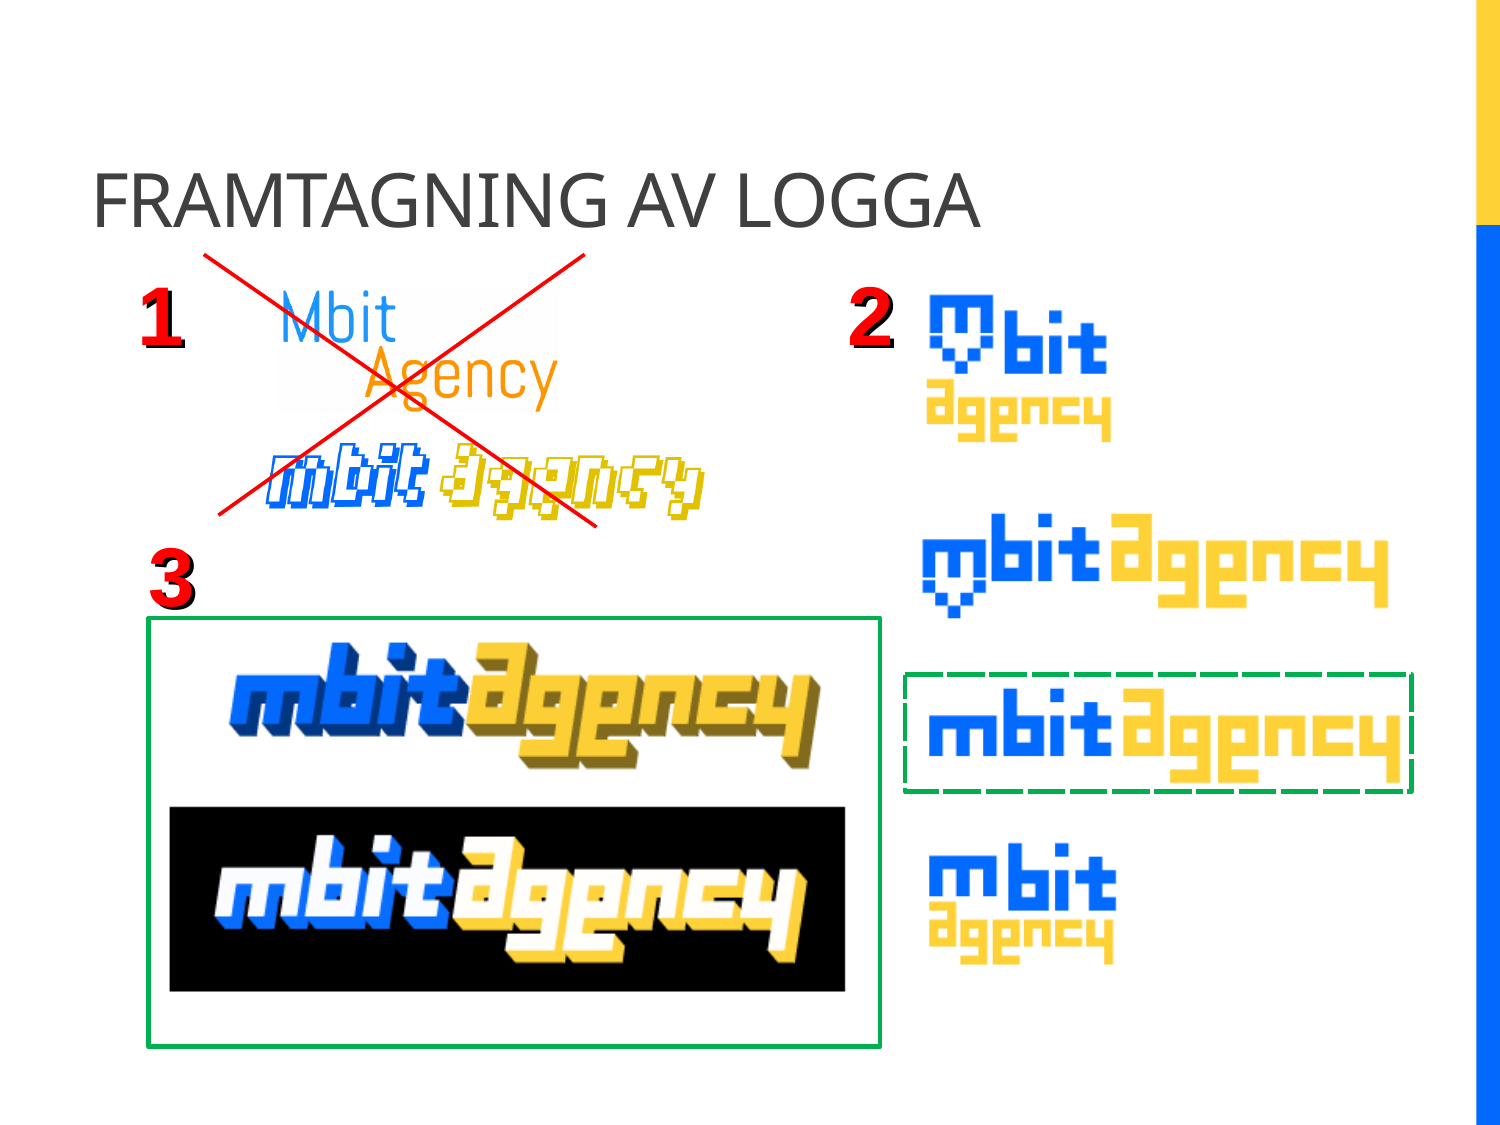

# Framtagning av logga
1
2
3